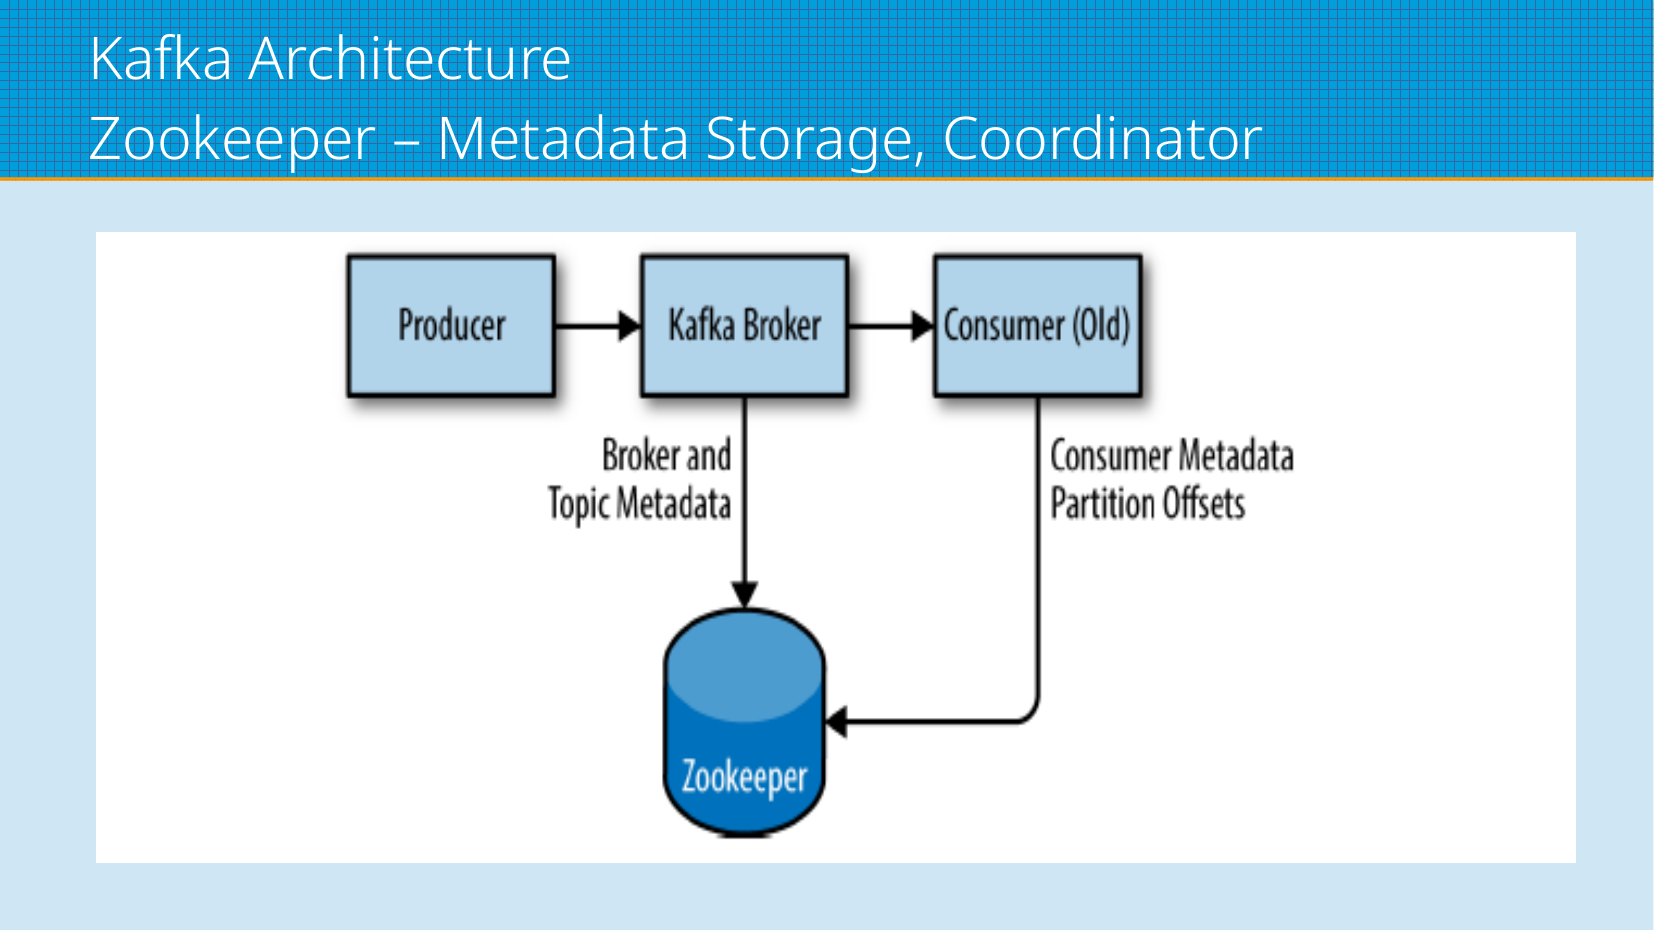

# Kafka Architecture Zookeeper – Metadata Storage, Coordinator